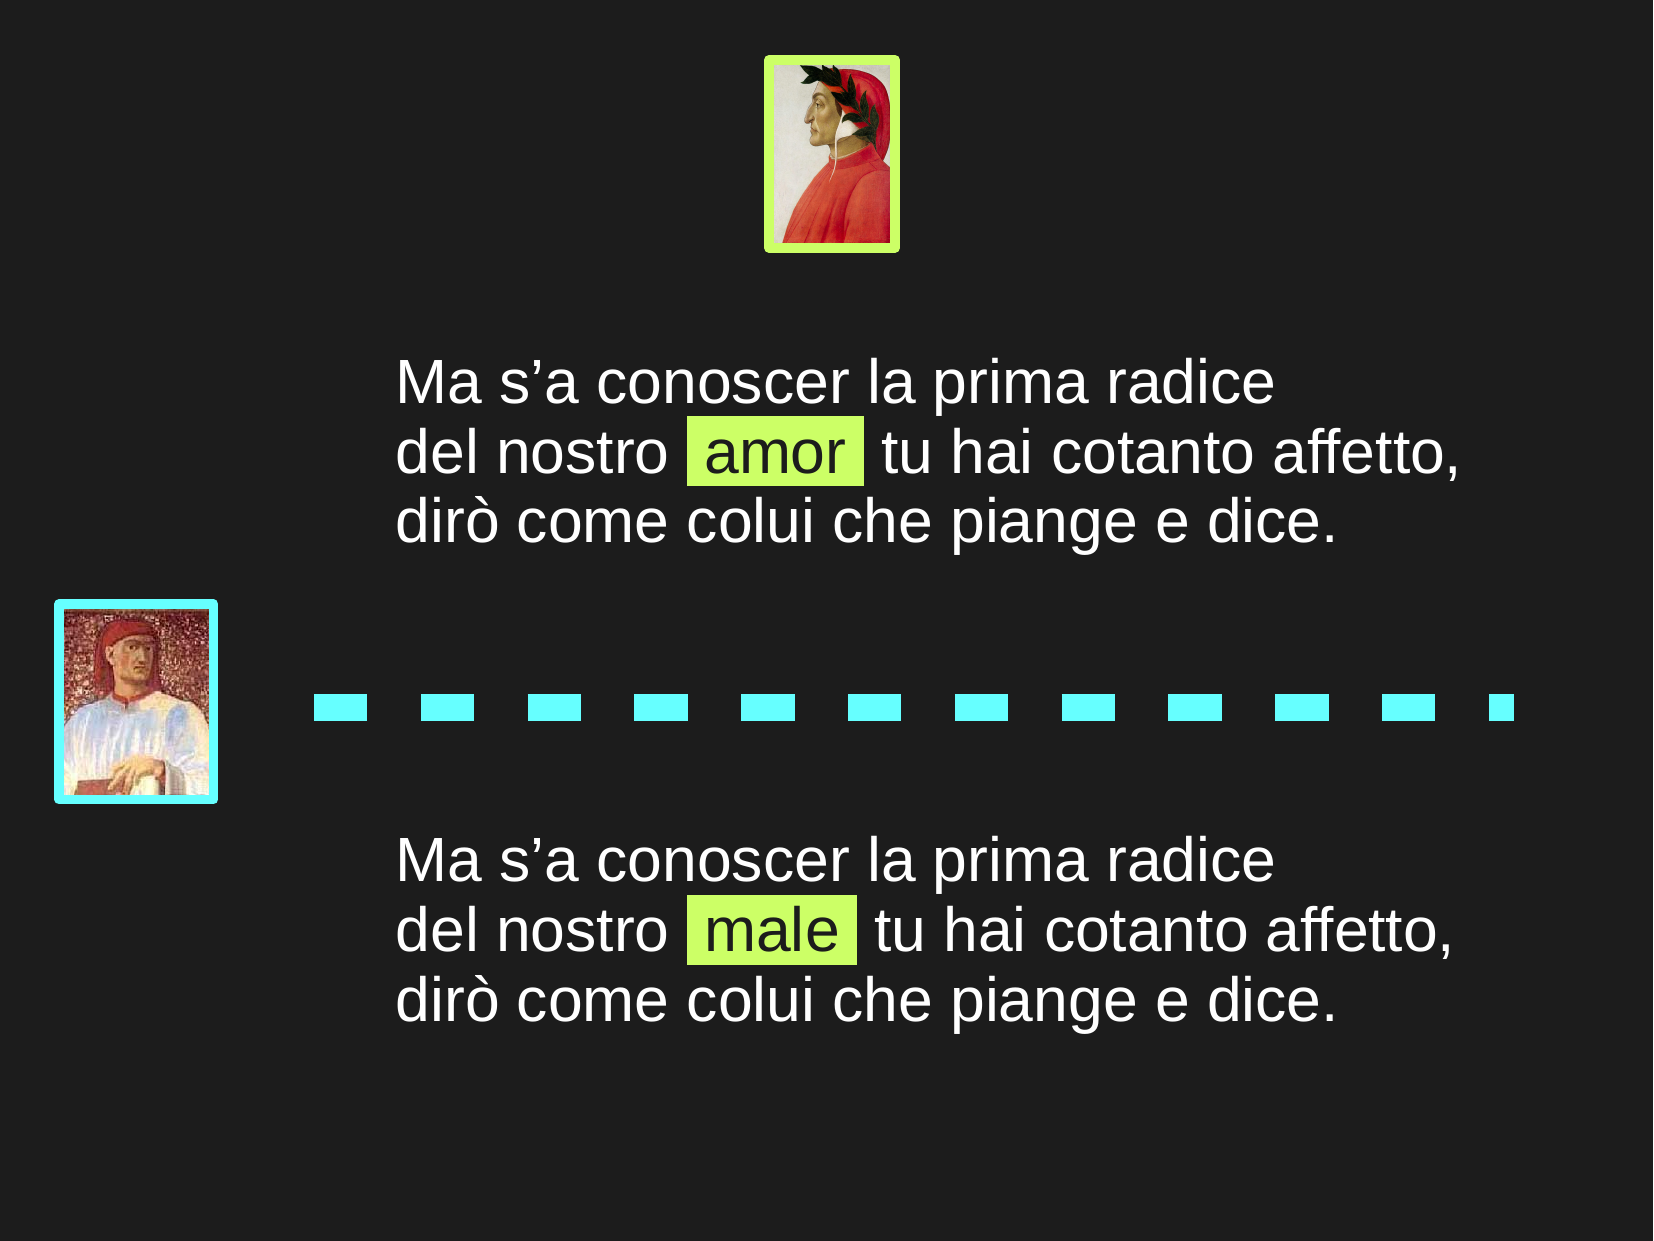

Ma s’a conoscer la prima radice
del nostro amor tu hai cotanto affetto,
dirò come colui che piange e dice.
Ma s’a conoscer la prima radice
del nostro male tu hai cotanto affetto,
dirò come colui che piange e dice.